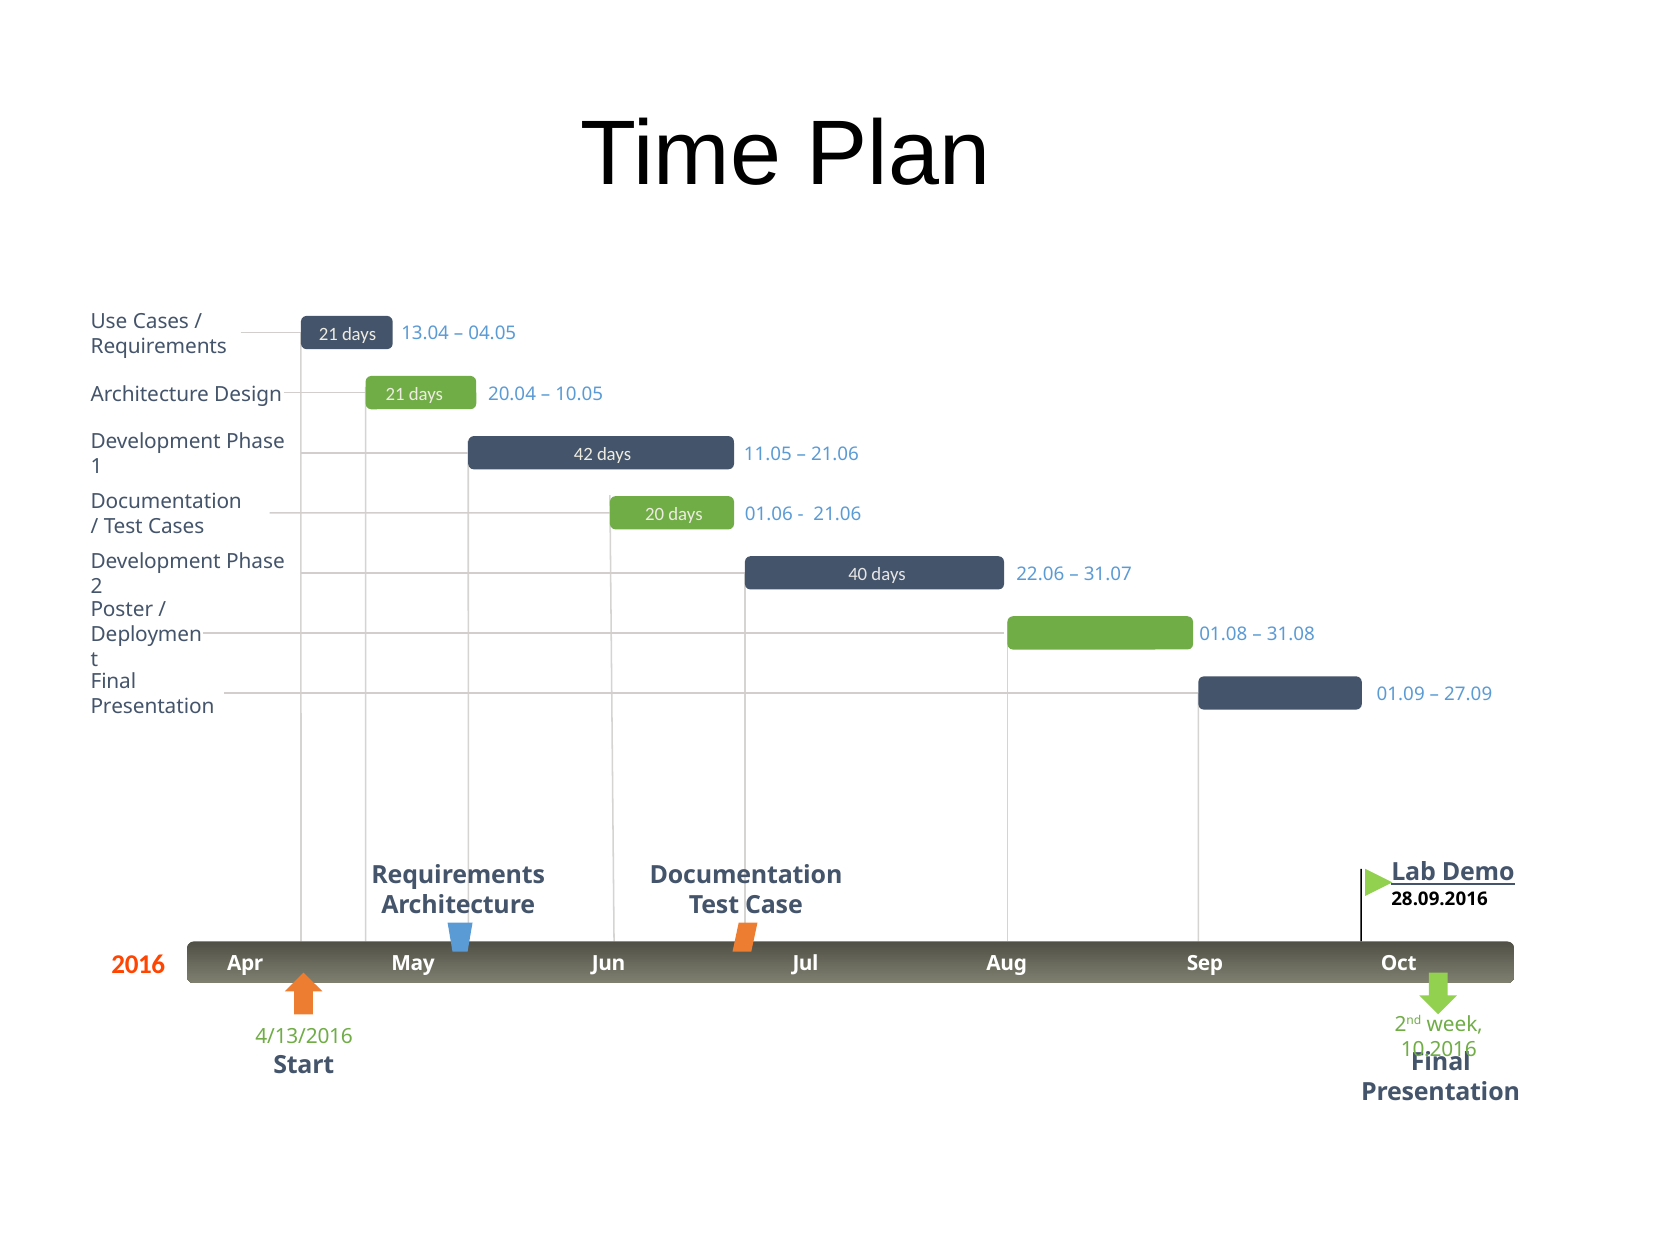

# Time Plan
Use Cases / Requirements
13.04 – 04.05
21 days
Architecture Design
20.04 – 10.05
21 days
Development Phase 1
11.05 – 21.06
42 days
Documentation / Test Cases
20 days
01.06 - 21.06
Development Phase 2
22.06 – 31.07
40 days
Poster / Deployment
01.08 – 31.08
Final Presentation
01.09 – 27.09
Lab Demo
Documentation
Test Case
Requirements
Architecture
28.09.2016
2016
Apr
May
Jun
Jul
Aug
Sep
Oct
2nd week, 10.2016
4/13/2016
Final Presentation
Start